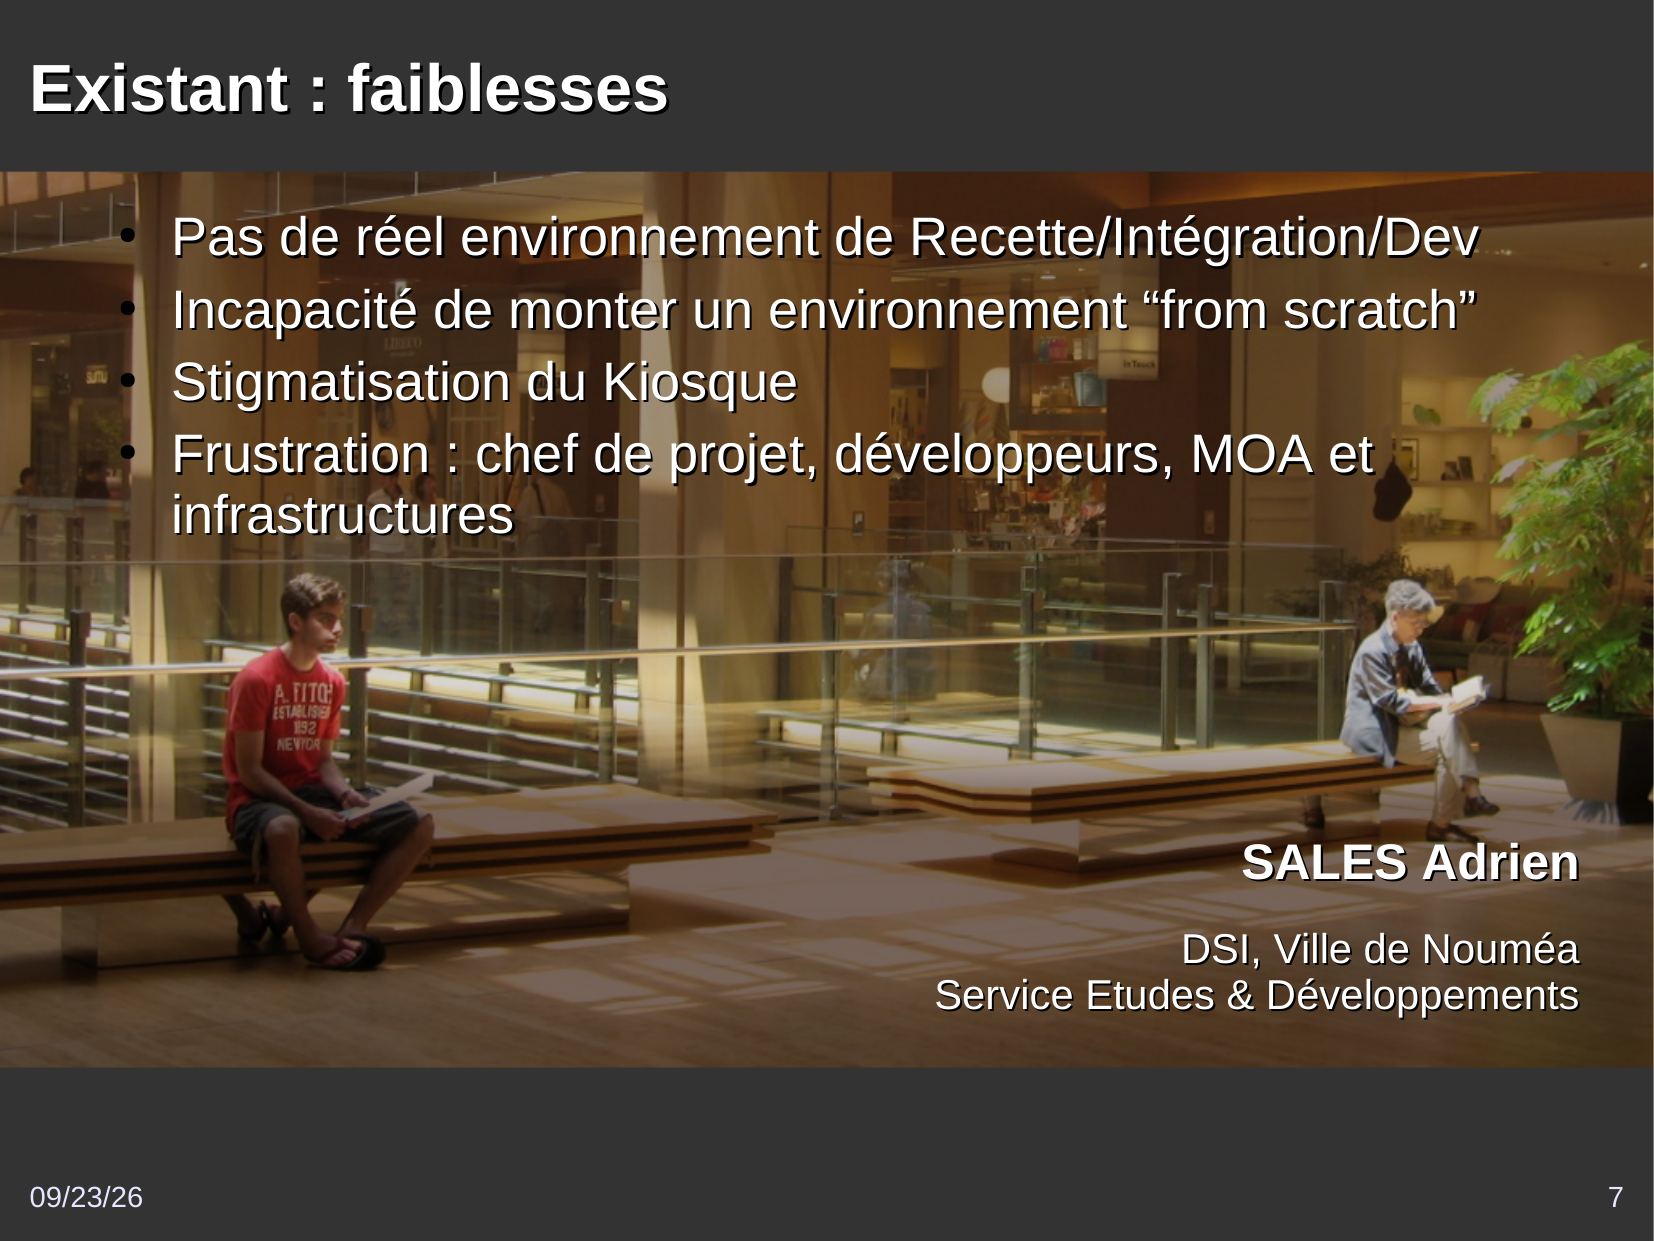

# Existant : faiblesses
Pas de réel environnement de Recette/Intégration/Dev
Incapacité de monter un environnement “from scratch”
Stigmatisation du Kiosque
Frustration : chef de projet, développeurs, MOA et infrastructures
7